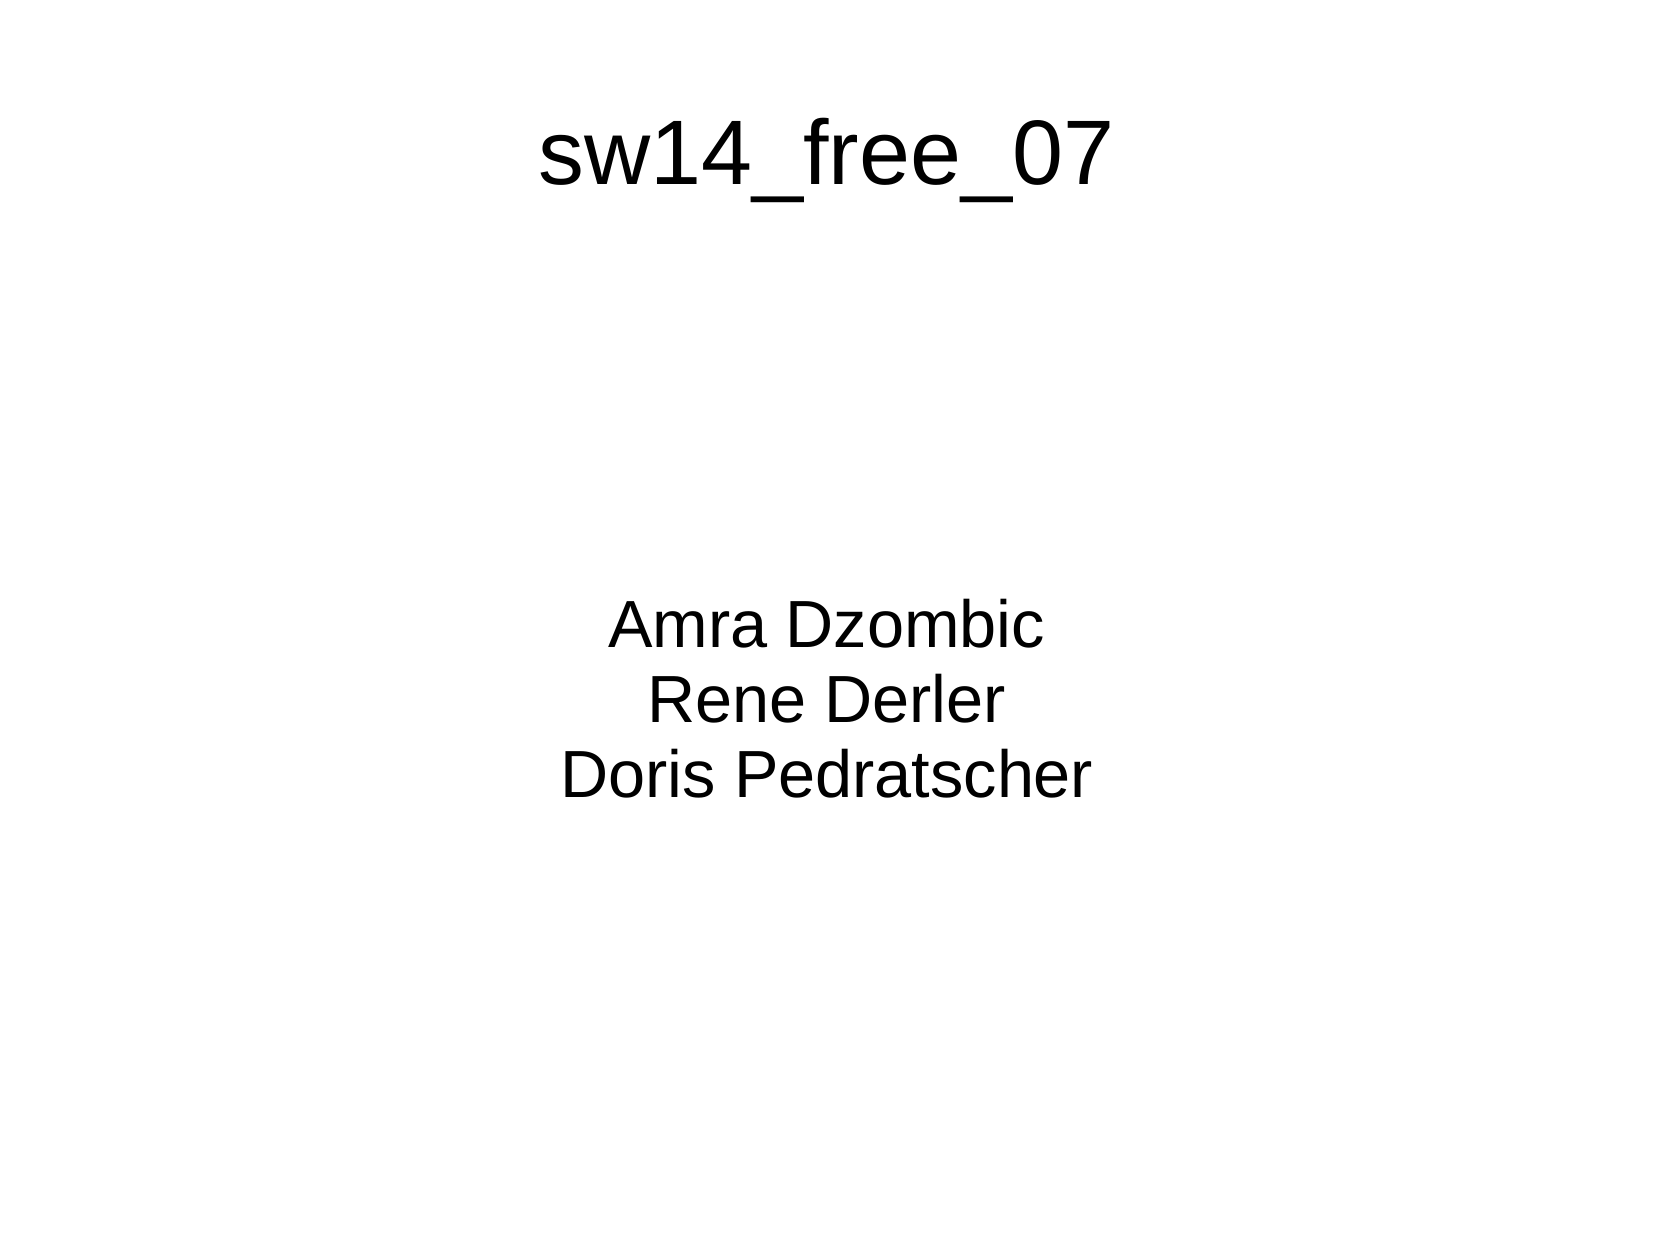

# sw14_free_07
Amra Dzombic
Rene Derler
Doris Pedratscher